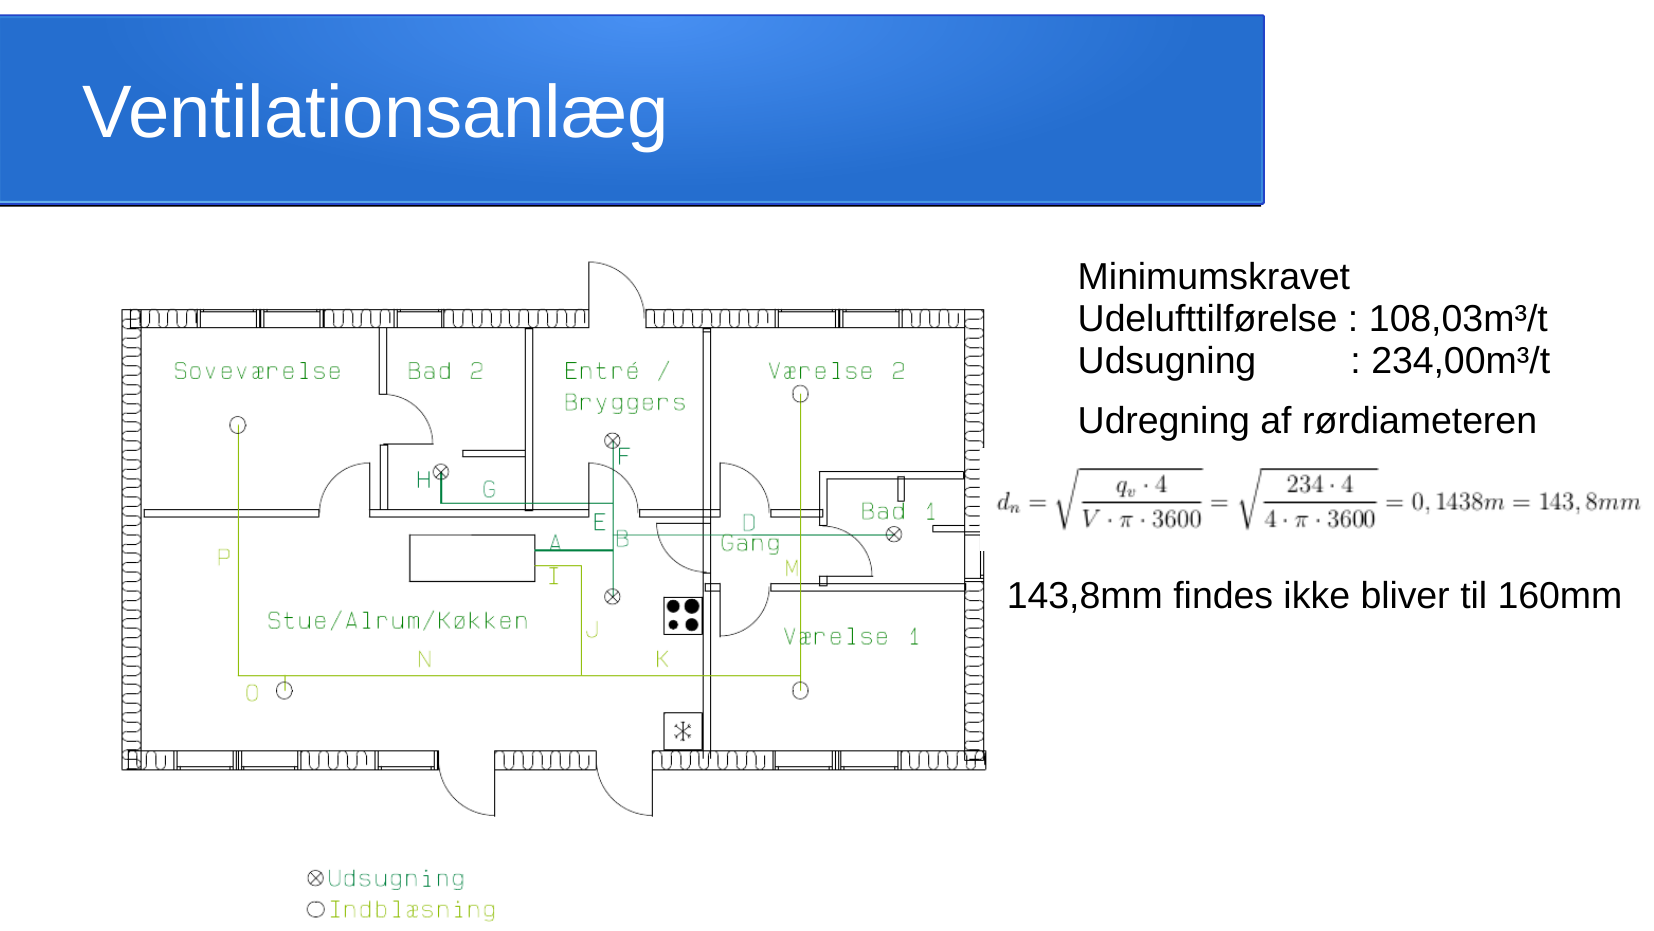

# Ventilationsanlæg
Minimumskravet
Udelufttilførelse : 108,03m³/t
Udsugning : 234,00m³/t
Udregning af rørdiameteren
143,8mm findes ikke bliver til 160mm